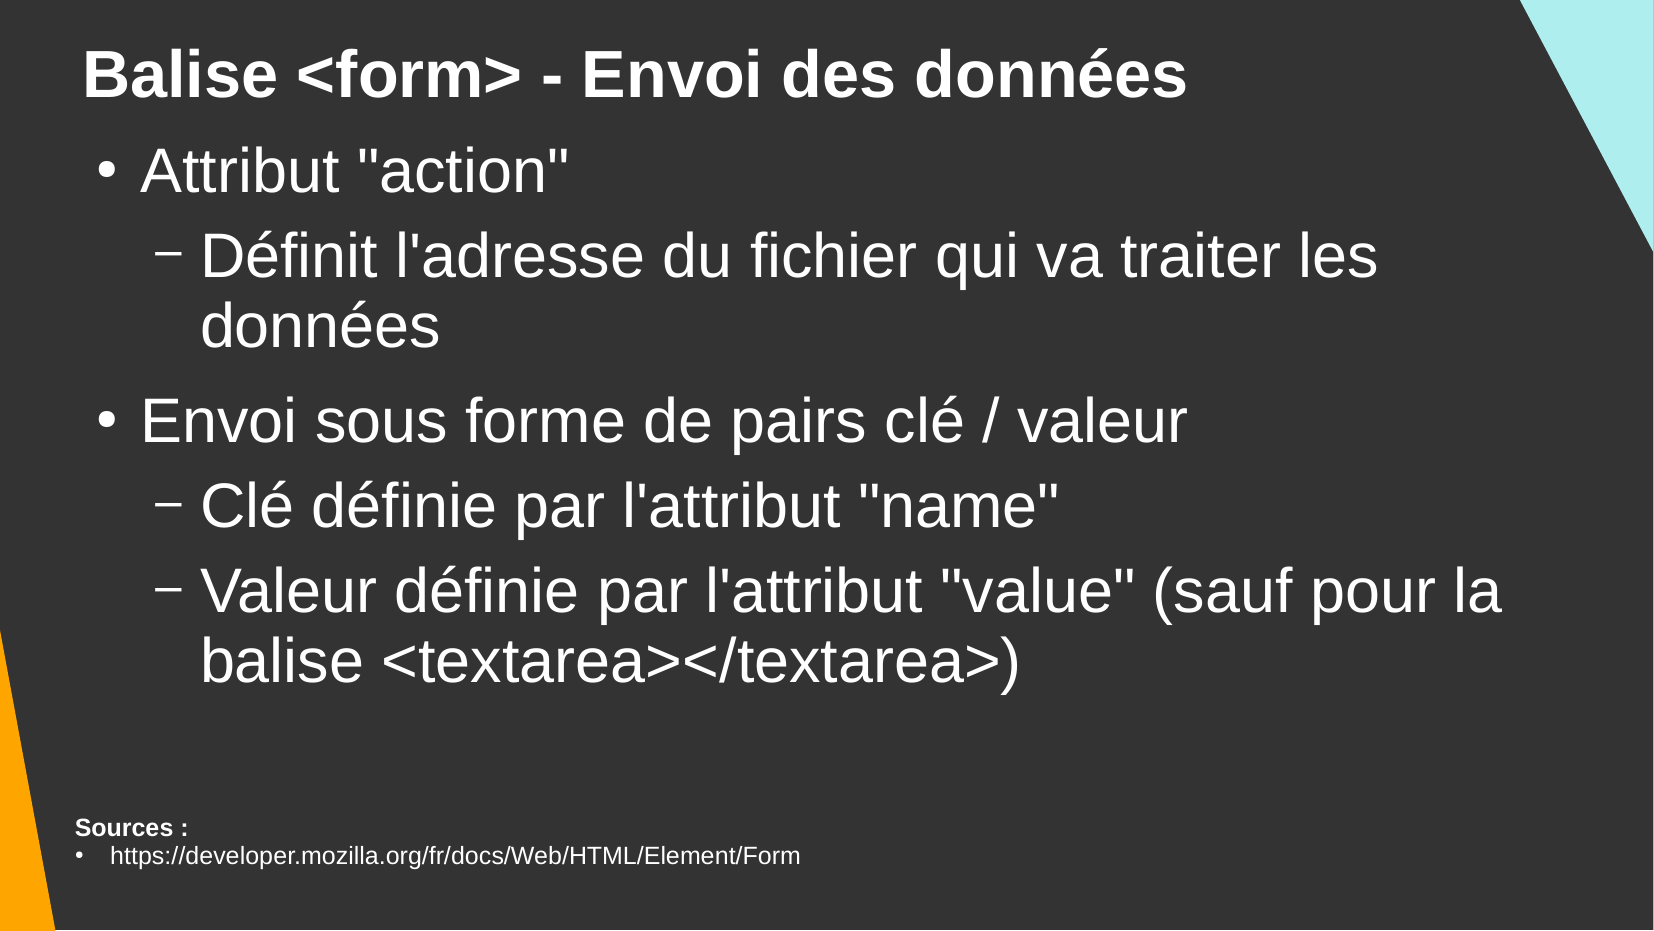

# Balise <form> - Envoi des données
Attribut "action"
Définit l'adresse du fichier qui va traiter les données
Envoi sous forme de pairs clé / valeur
Clé définie par l'attribut "name"
Valeur définie par l'attribut "value" (sauf pour la balise <textarea></textarea>)
Sources :
https://developer.mozilla.org/fr/docs/Web/HTML/Element/Form